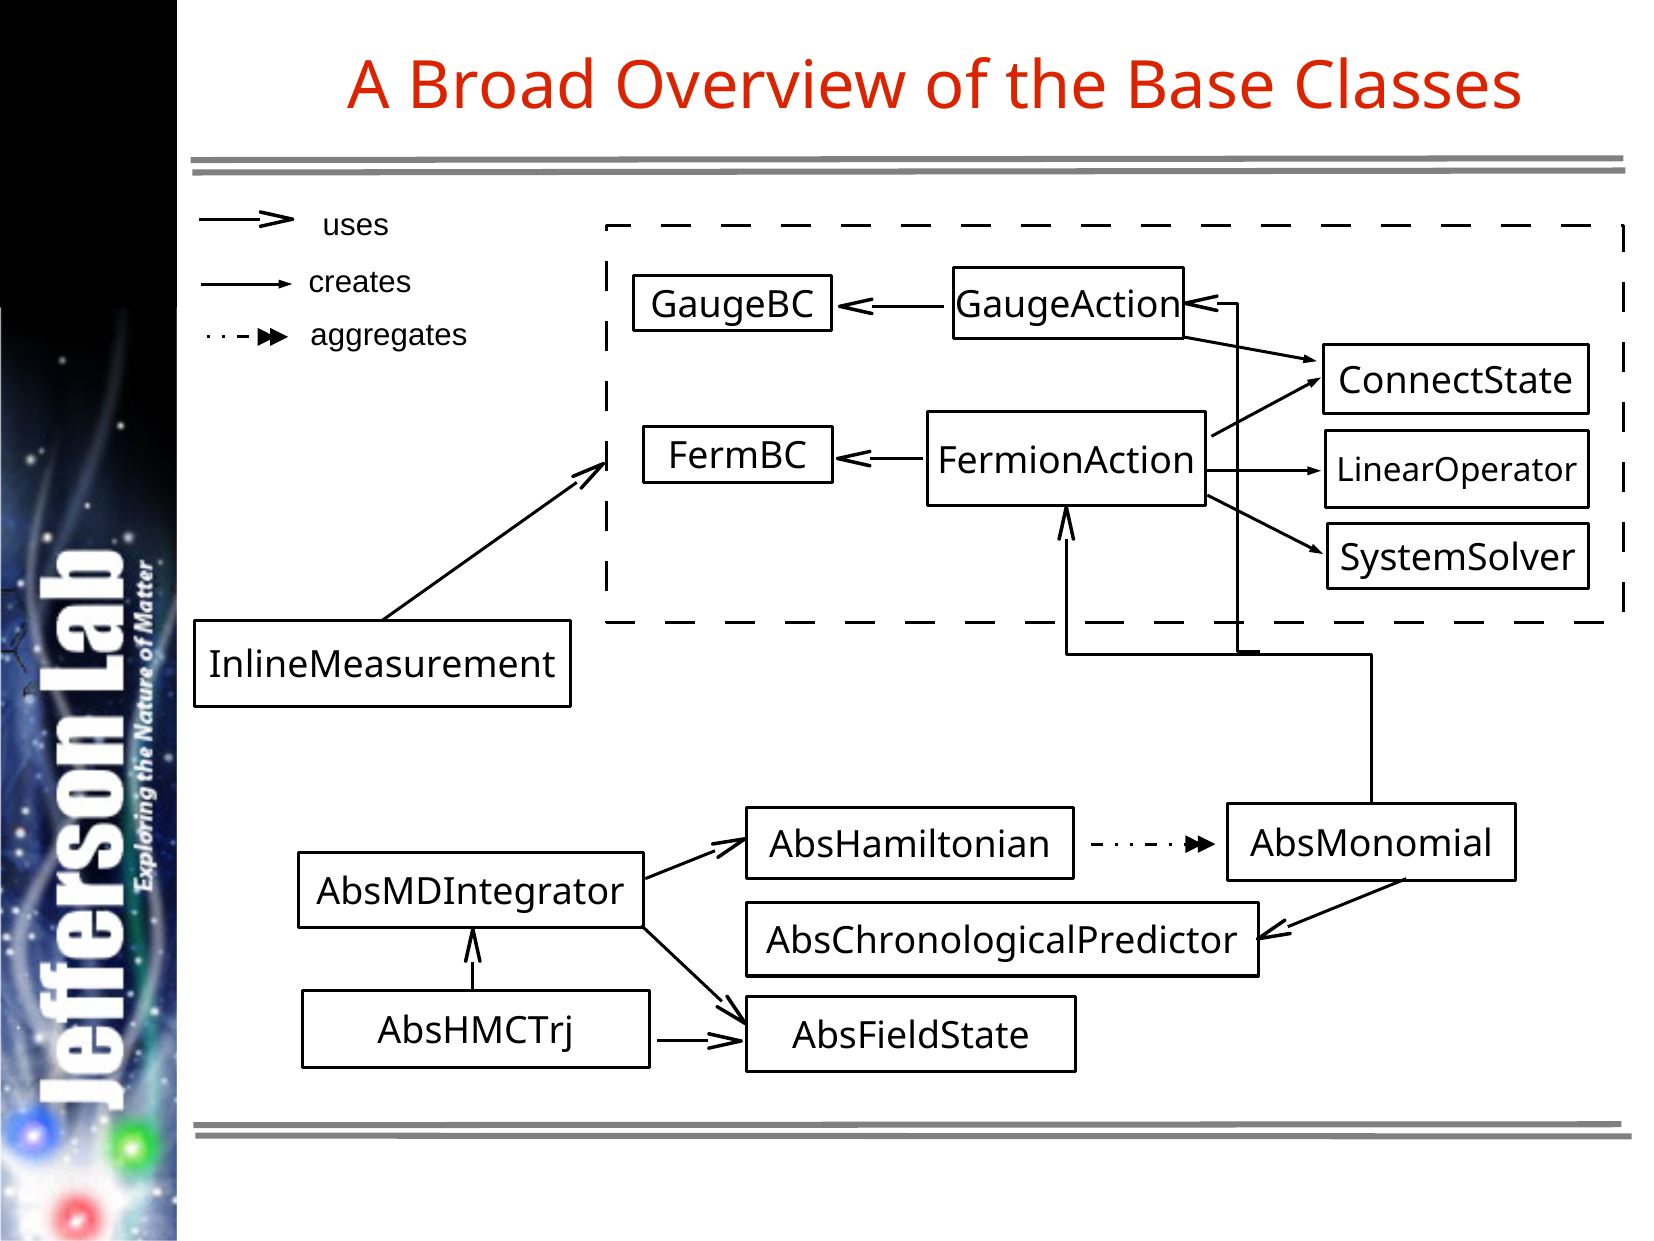

# A Broad Overview of the Base Classes
uses
creates
GaugeAction
GaugeBC
aggregates
ConnectState
FermionAction
FermBC
LinearOperator
SystemSolver
InlineMeasurement
AbsMonomial
AbsHamiltonian
AbsMDIntegrator
AbsChronologicalPredictor
AbsHMCTrj
AbsFieldState